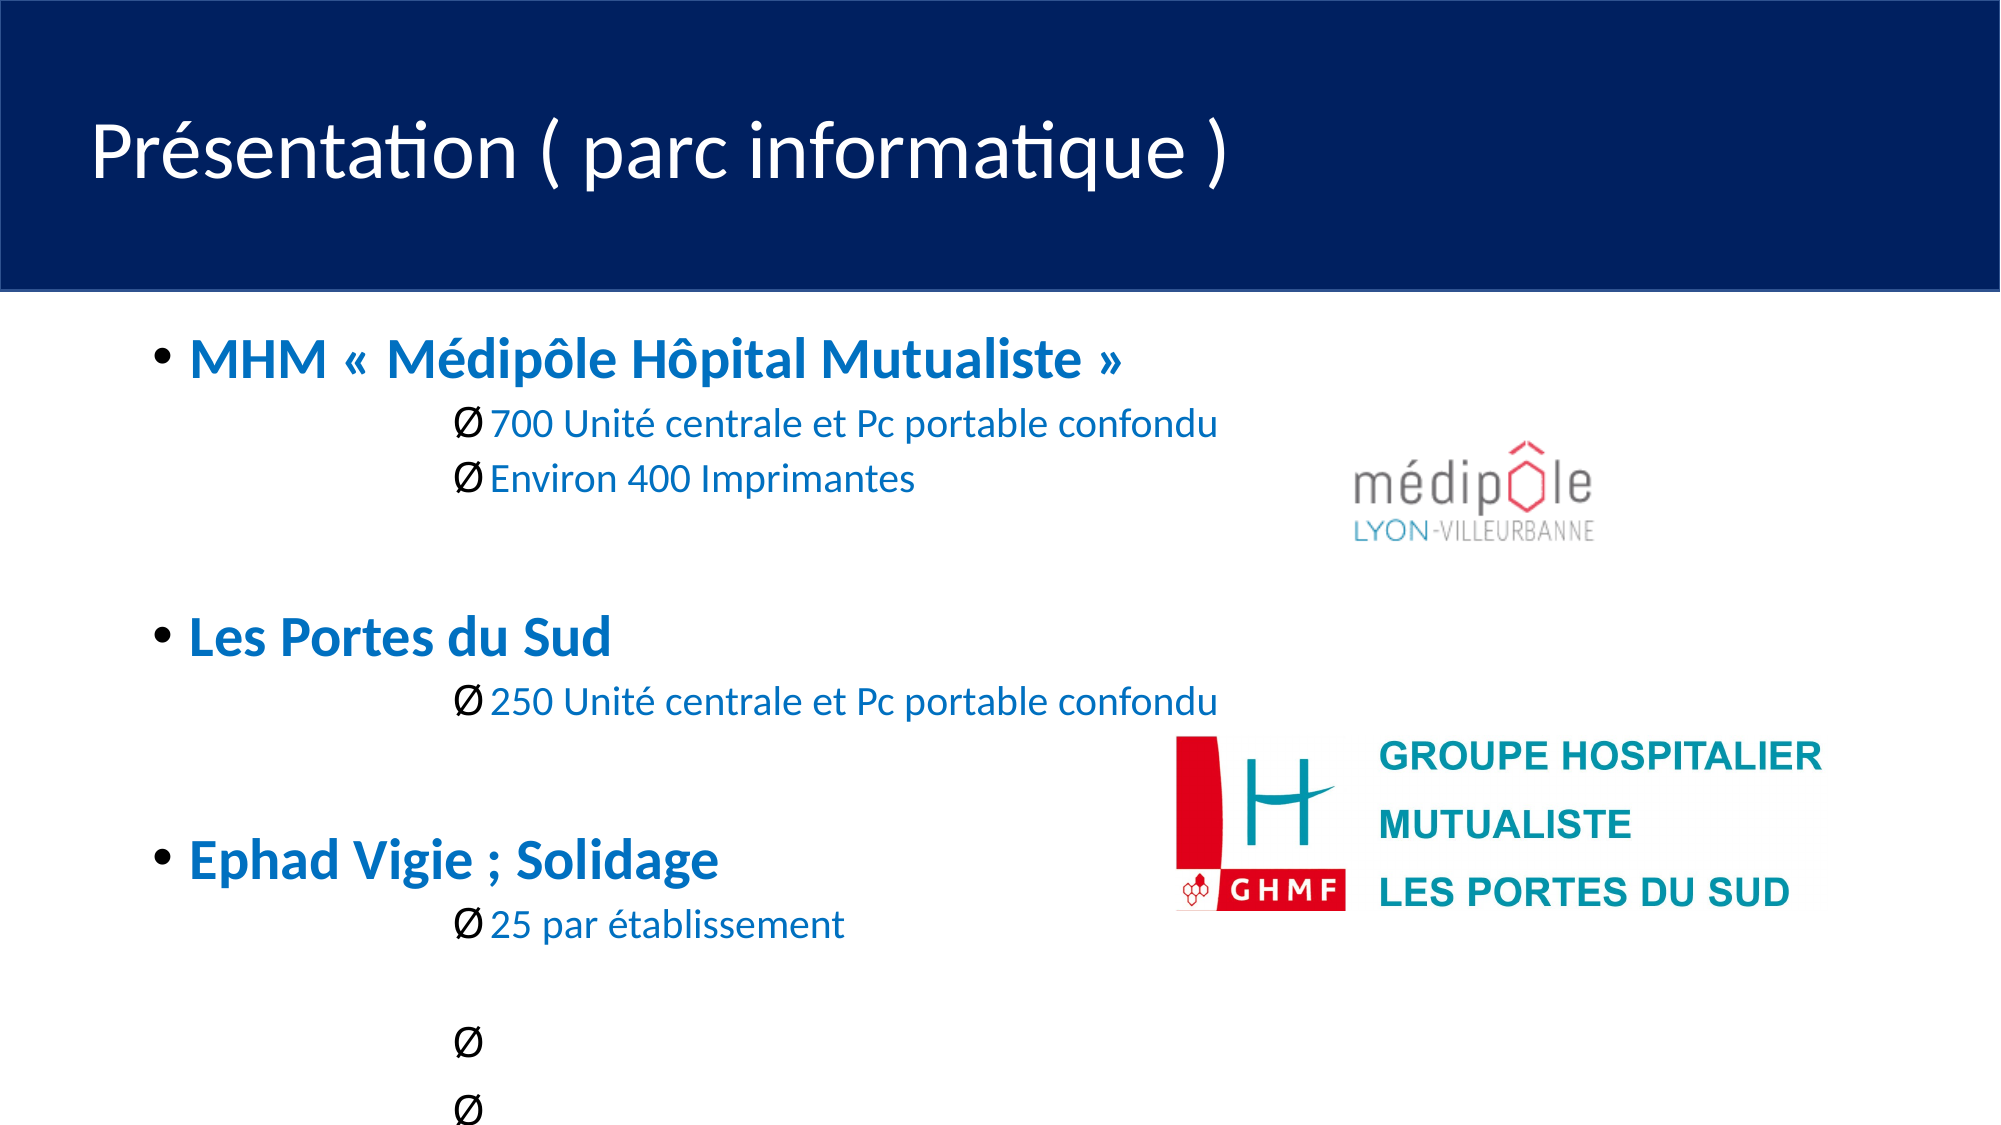

Présentation ( parc informatique )
#
MHM « Médipôle Hôpital Mutualiste »
700 Unité centrale et Pc portable confondu
Environ 400 Imprimantes
Les Portes du Sud
250 Unité centrale et Pc portable confondu
Ephad Vigie ; Solidage
25 par établissement